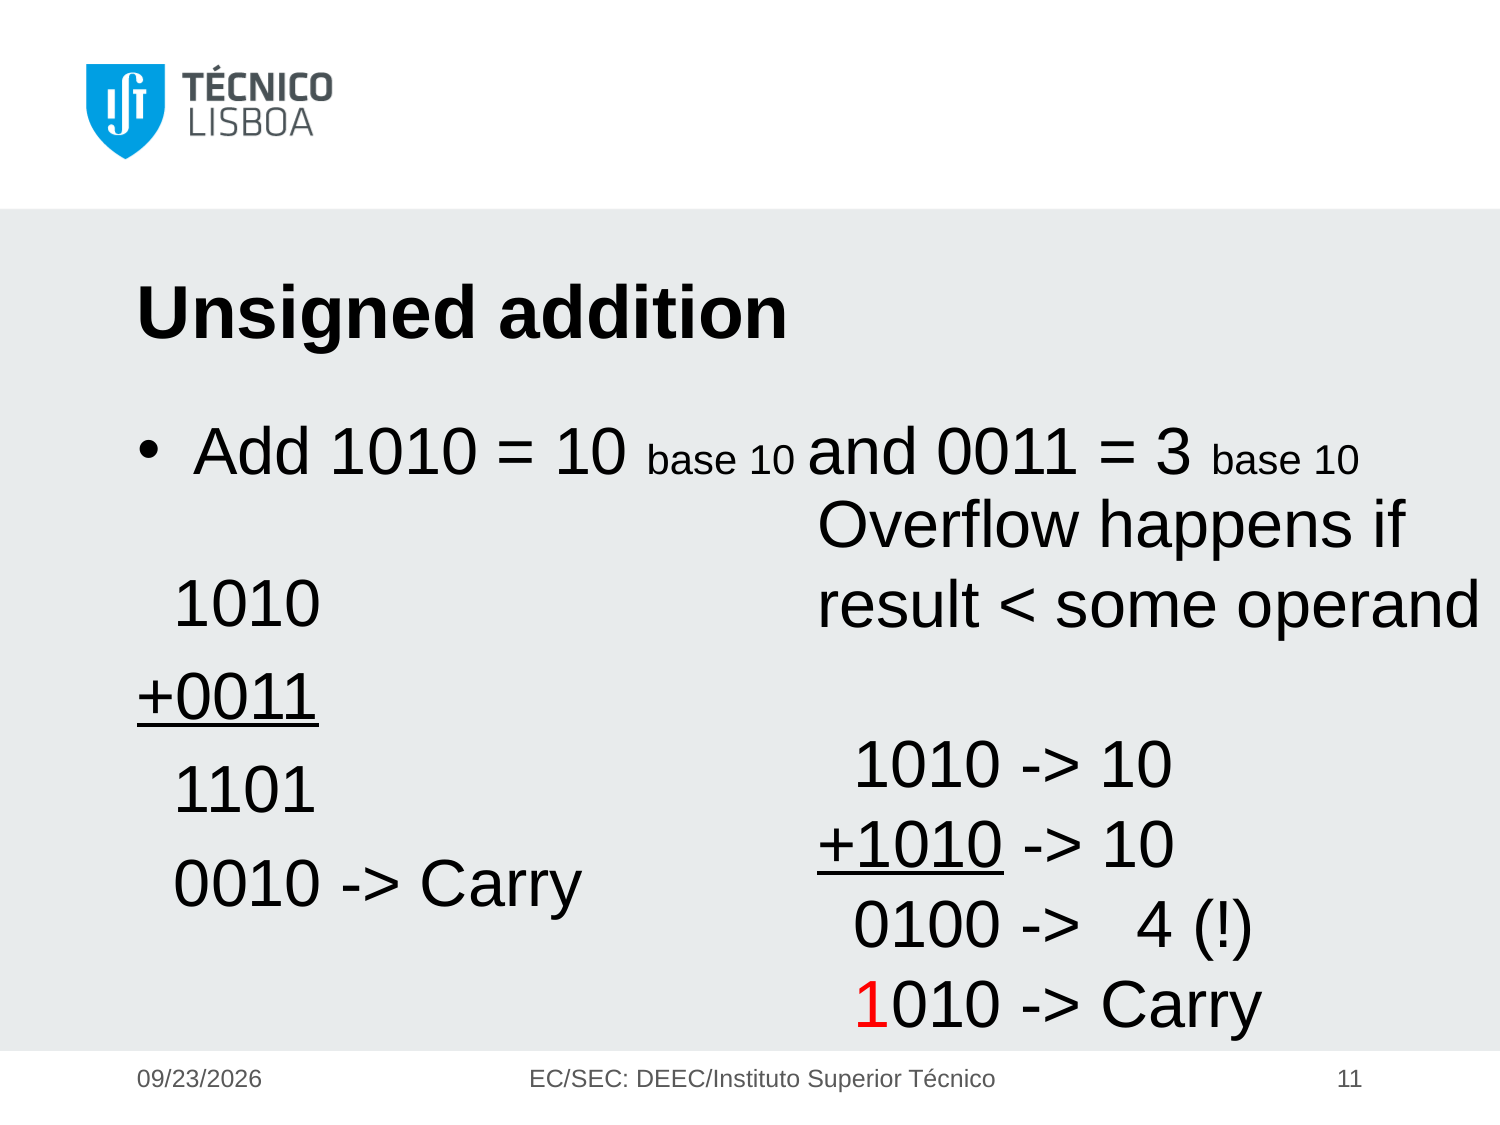

# Unsigned addition
Add 1010 = 10 base 10 and 0011 = 3 base 10
 1010
+0011
 1101
 0010 -> Carry
Overflow happens if
result < some operand
 1010 -> 10
+1010 -> 10
 0100 -> 4 (!)
 1010 -> Carry
EC/SEC: DEEC/Instituto Superior Técnico